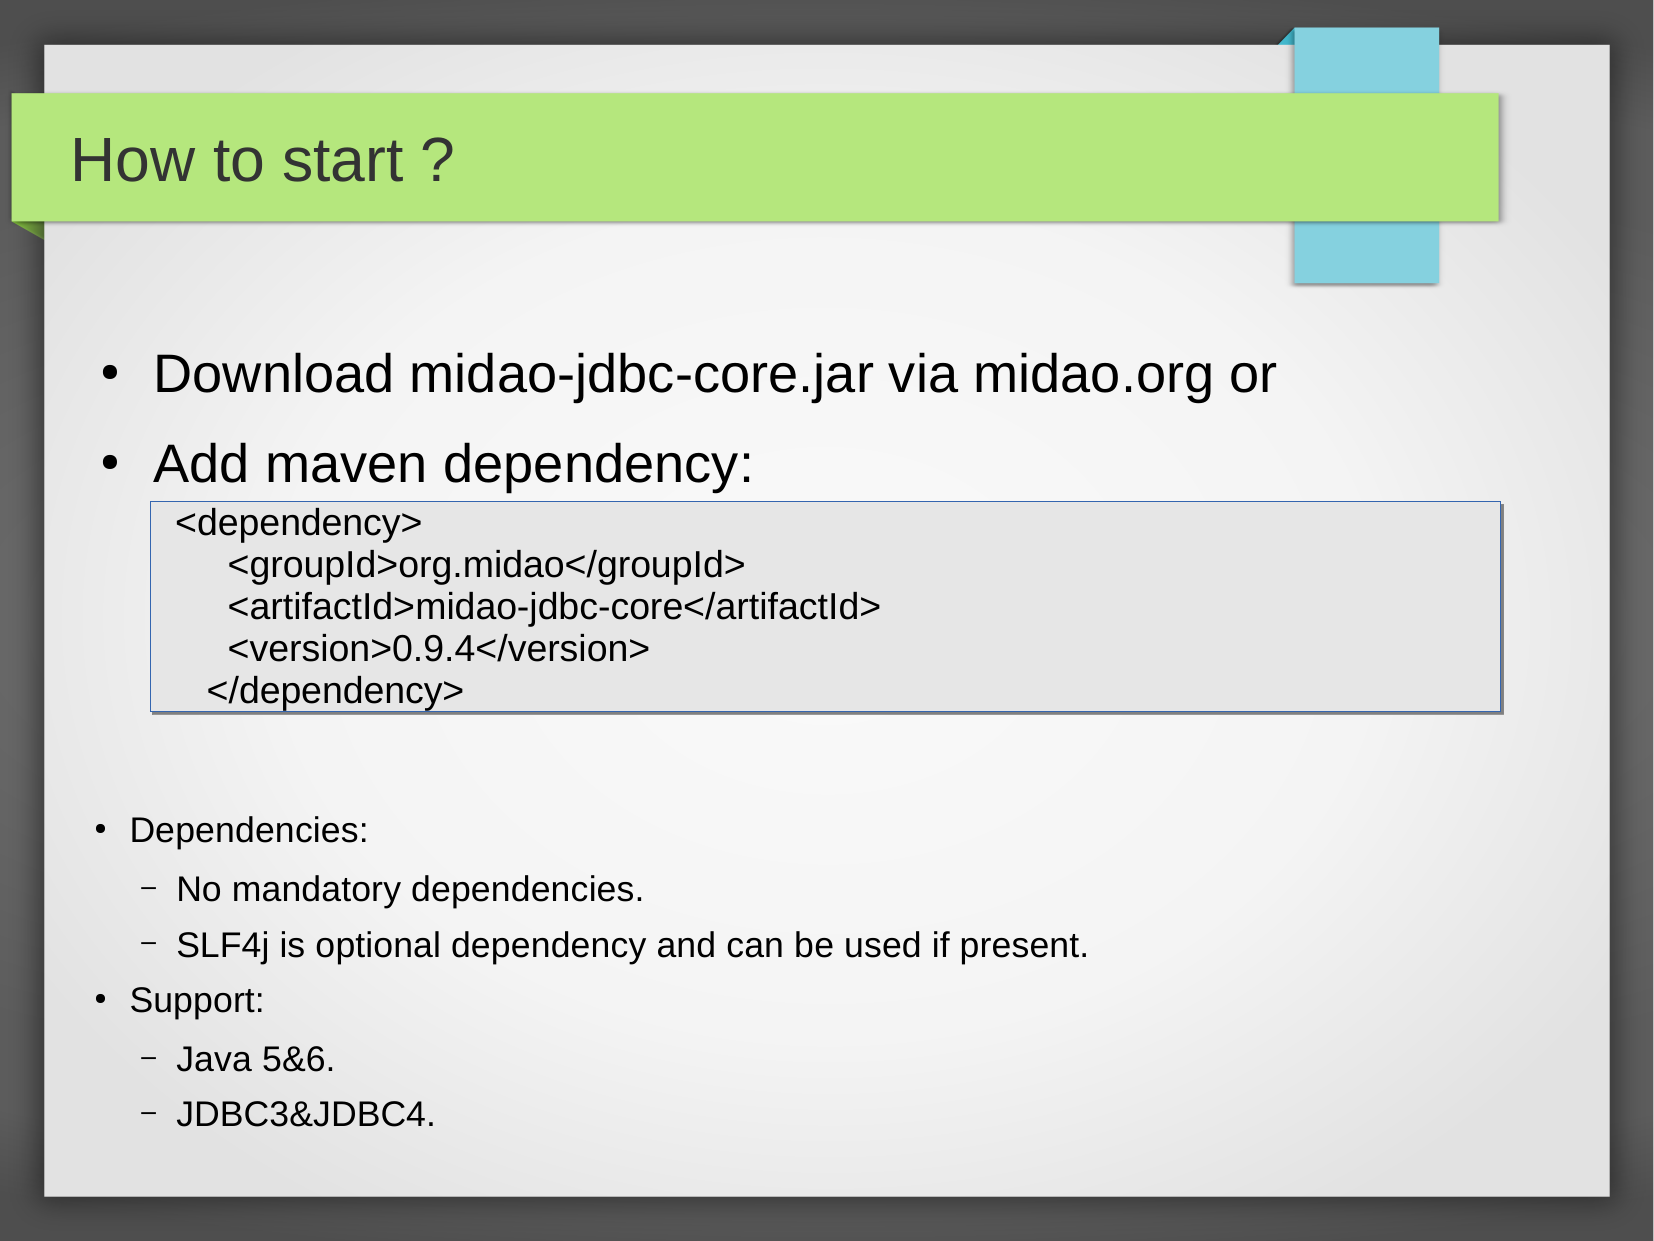

# How to start ?
Download midao-jdbc-core.jar via midao.org or
Add maven dependency:
 <dependency>
 <groupId>org.midao</groupId>
 <artifactId>midao-jdbc-core</artifactId>
 <version>0.9.4</version>
 </dependency>
Dependencies:
No mandatory dependencies.
SLF4j is optional dependency and can be used if present.
Support:
Java 5&6.
JDBC3&JDBC4.